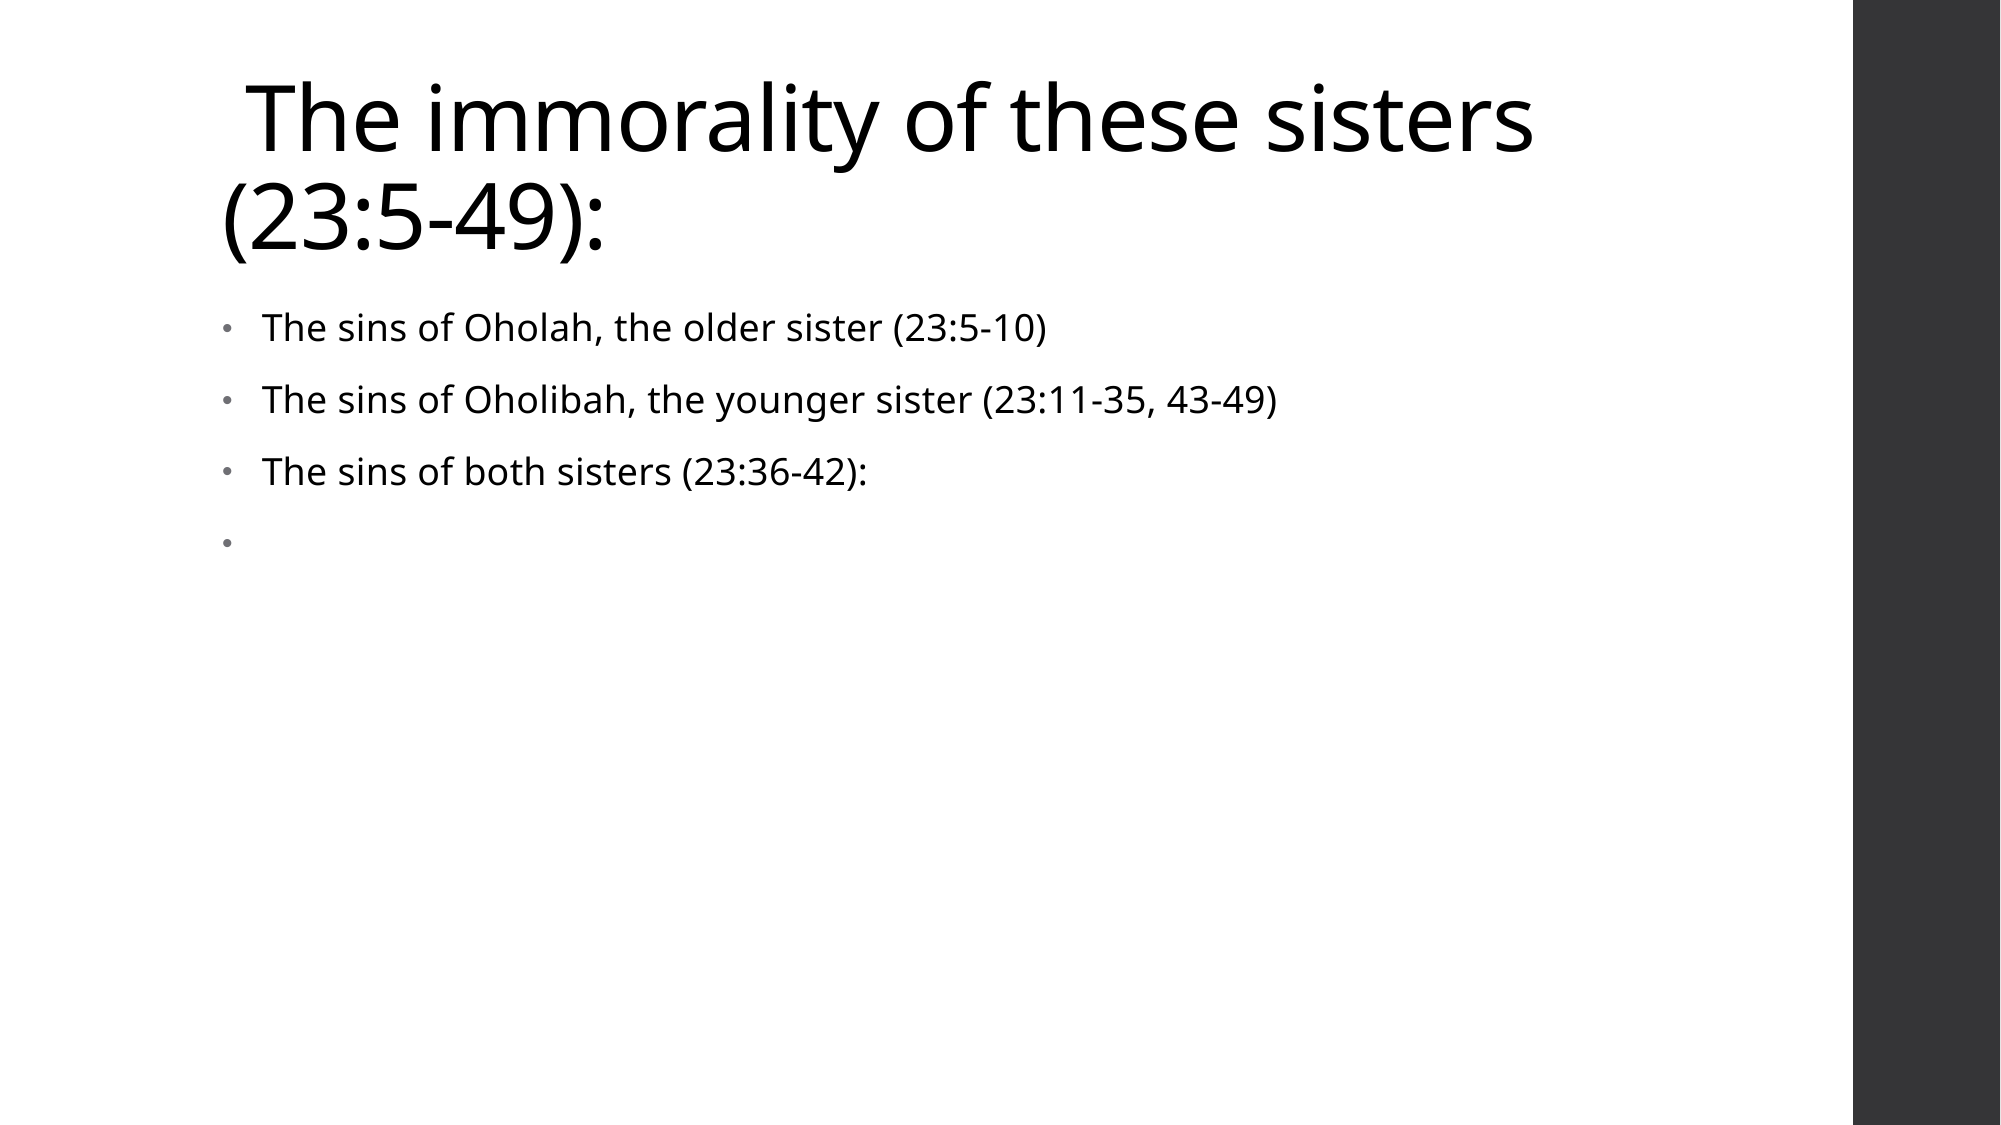

# The immorality of these sisters (23:5-49):
 The sins of Oholah, the older sister (23:5-10)
 The sins of Oholibah, the younger sister (23:11-35, 43-49)
 The sins of both sisters (23:36-42):